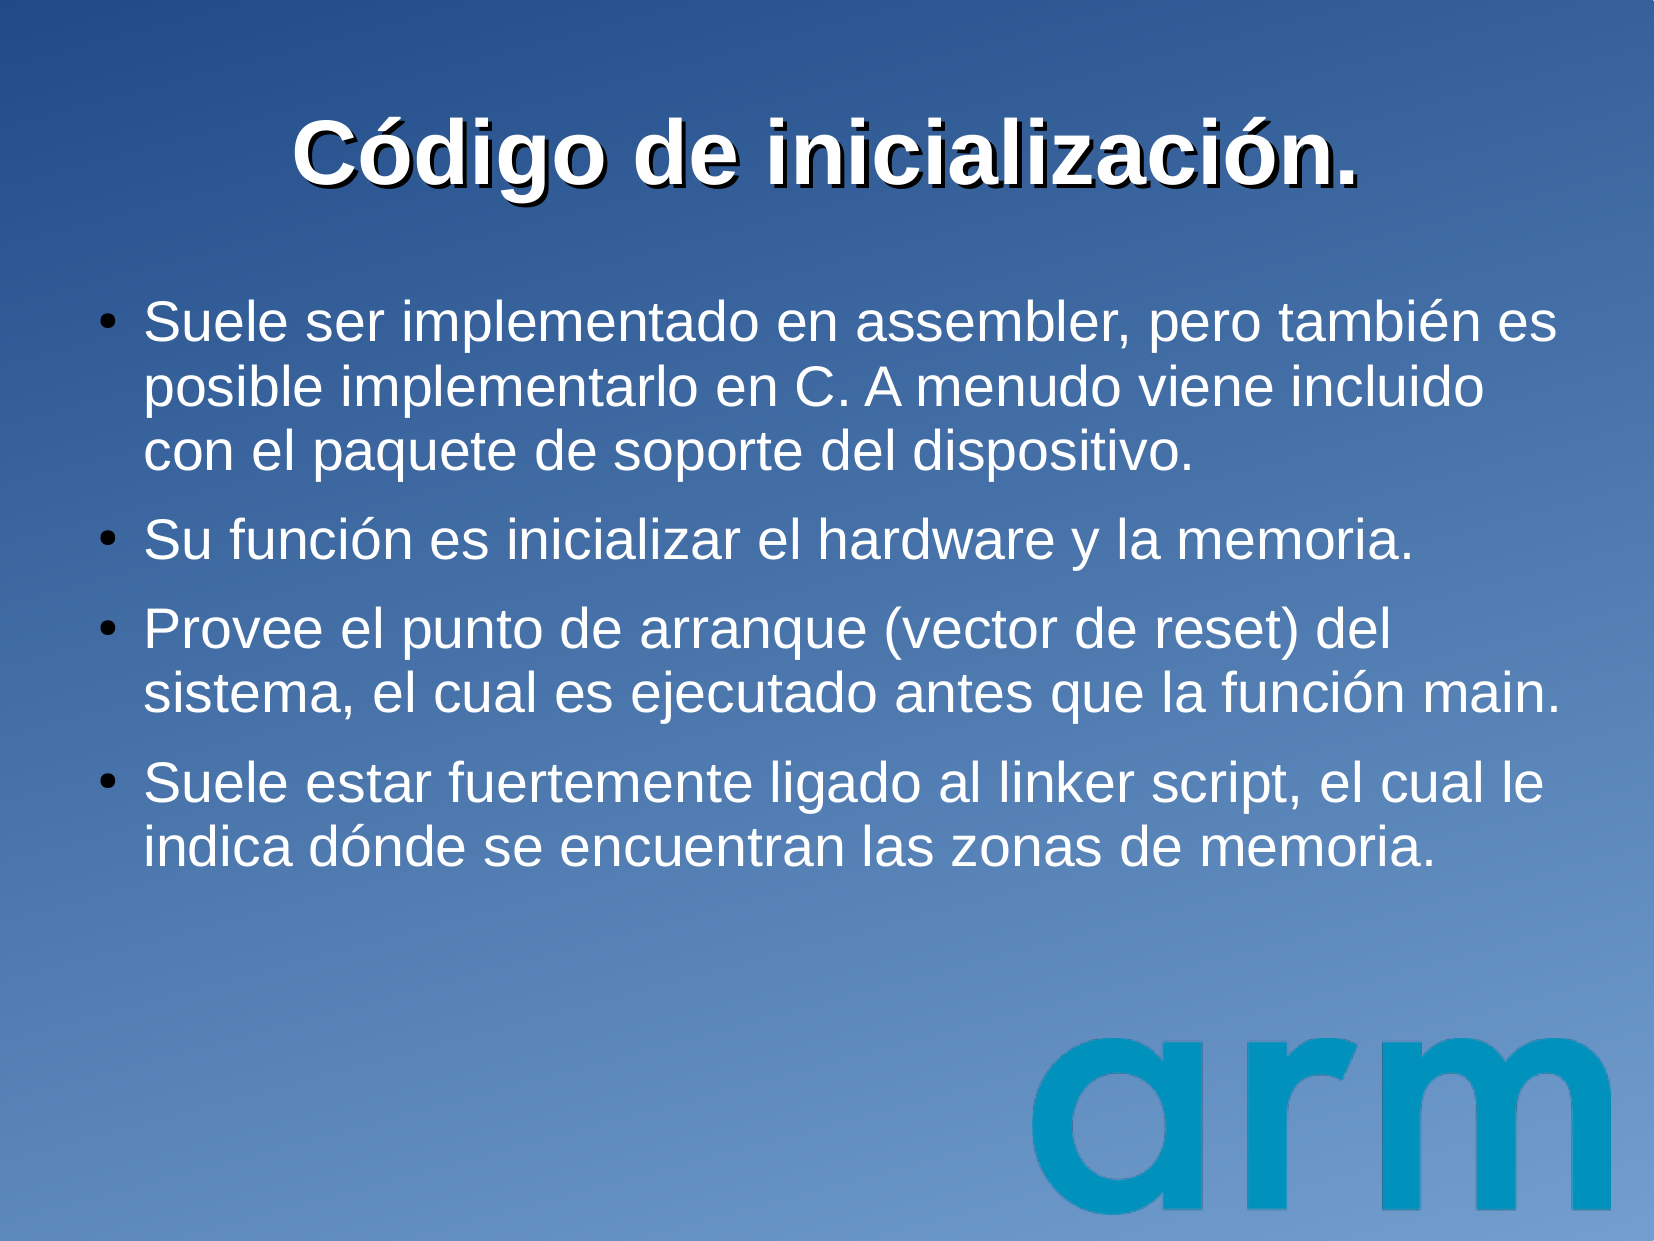

# Código de inicialización.
Suele ser implementado en assembler, pero también es posible implementarlo en C. A menudo viene incluido con el paquete de soporte del dispositivo.
Su función es inicializar el hardware y la memoria.
Provee el punto de arranque (vector de reset) del sistema, el cual es ejecutado antes que la función main.
Suele estar fuertemente ligado al linker script, el cual le indica dónde se encuentran las zonas de memoria.